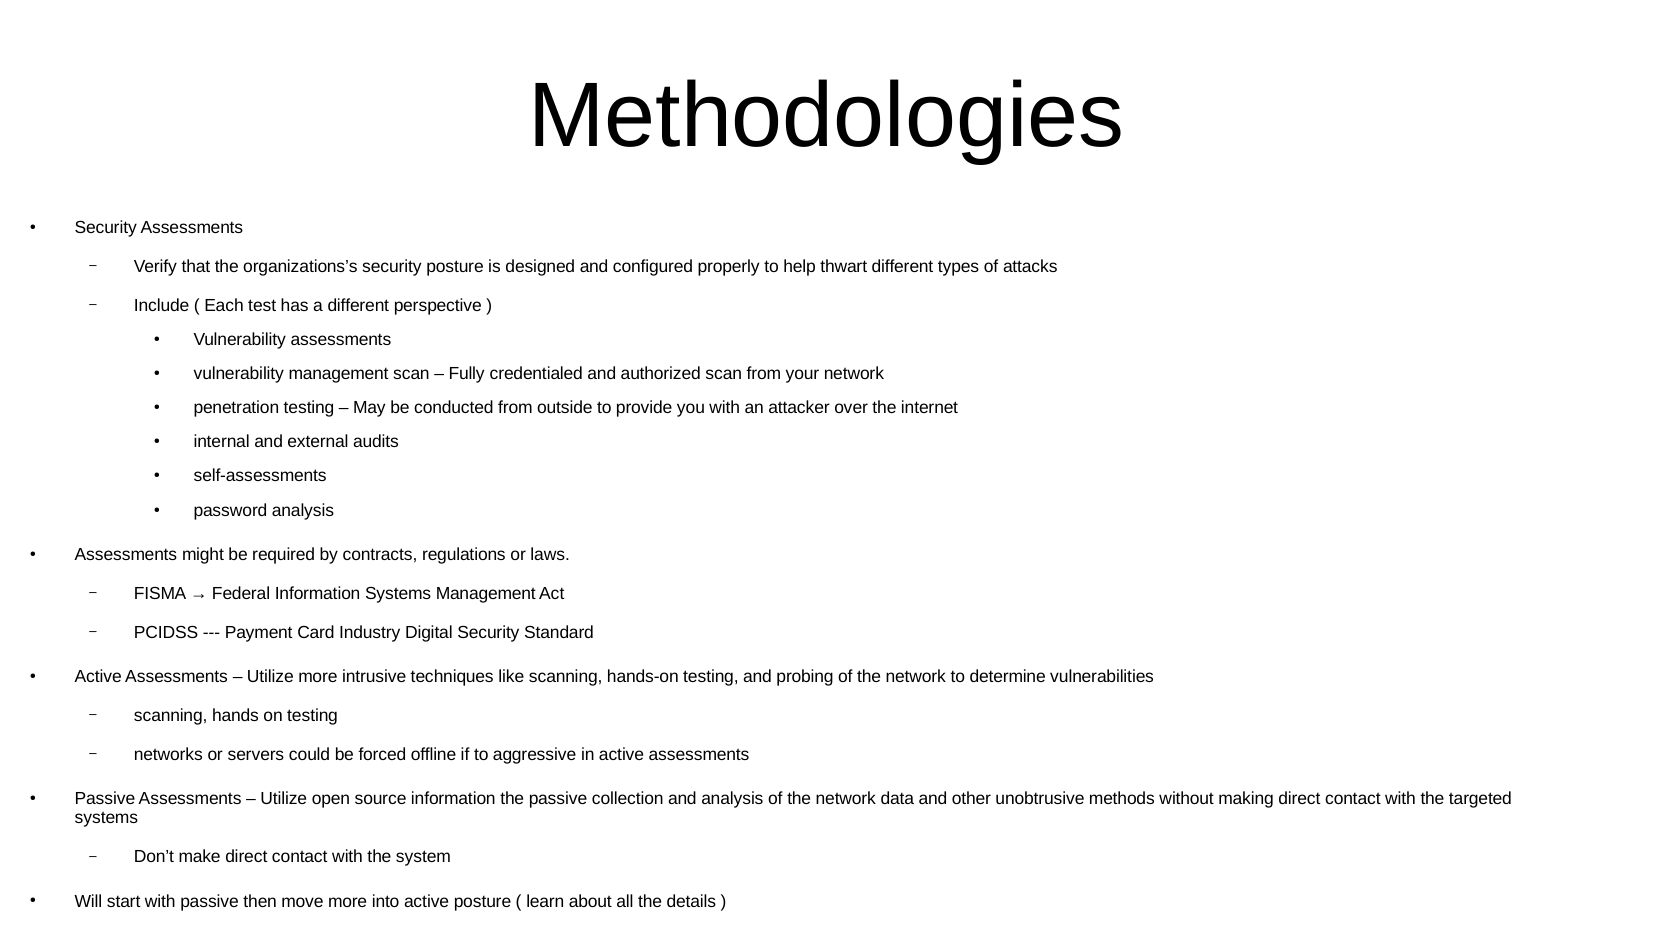

# Methodologies
Security Assessments
Verify that the organizations’s security posture is designed and configured properly to help thwart different types of attacks
Include ( Each test has a different perspective )
Vulnerability assessments
vulnerability management scan – Fully credentialed and authorized scan from your network
penetration testing – May be conducted from outside to provide you with an attacker over the internet
internal and external audits
self-assessments
password analysis
Assessments might be required by contracts, regulations or laws.
FISMA → Federal Information Systems Management Act
PCIDSS --- Payment Card Industry Digital Security Standard
Active Assessments – Utilize more intrusive techniques like scanning, hands-on testing, and probing of the network to determine vulnerabilities
scanning, hands on testing
networks or servers could be forced offline if to aggressive in active assessments
Passive Assessments – Utilize open source information the passive collection and analysis of the network data and other unobtrusive methods without making direct contact with the targeted systems
Don’t make direct contact with the system
Will start with passive then move more into active posture ( learn about all the details )